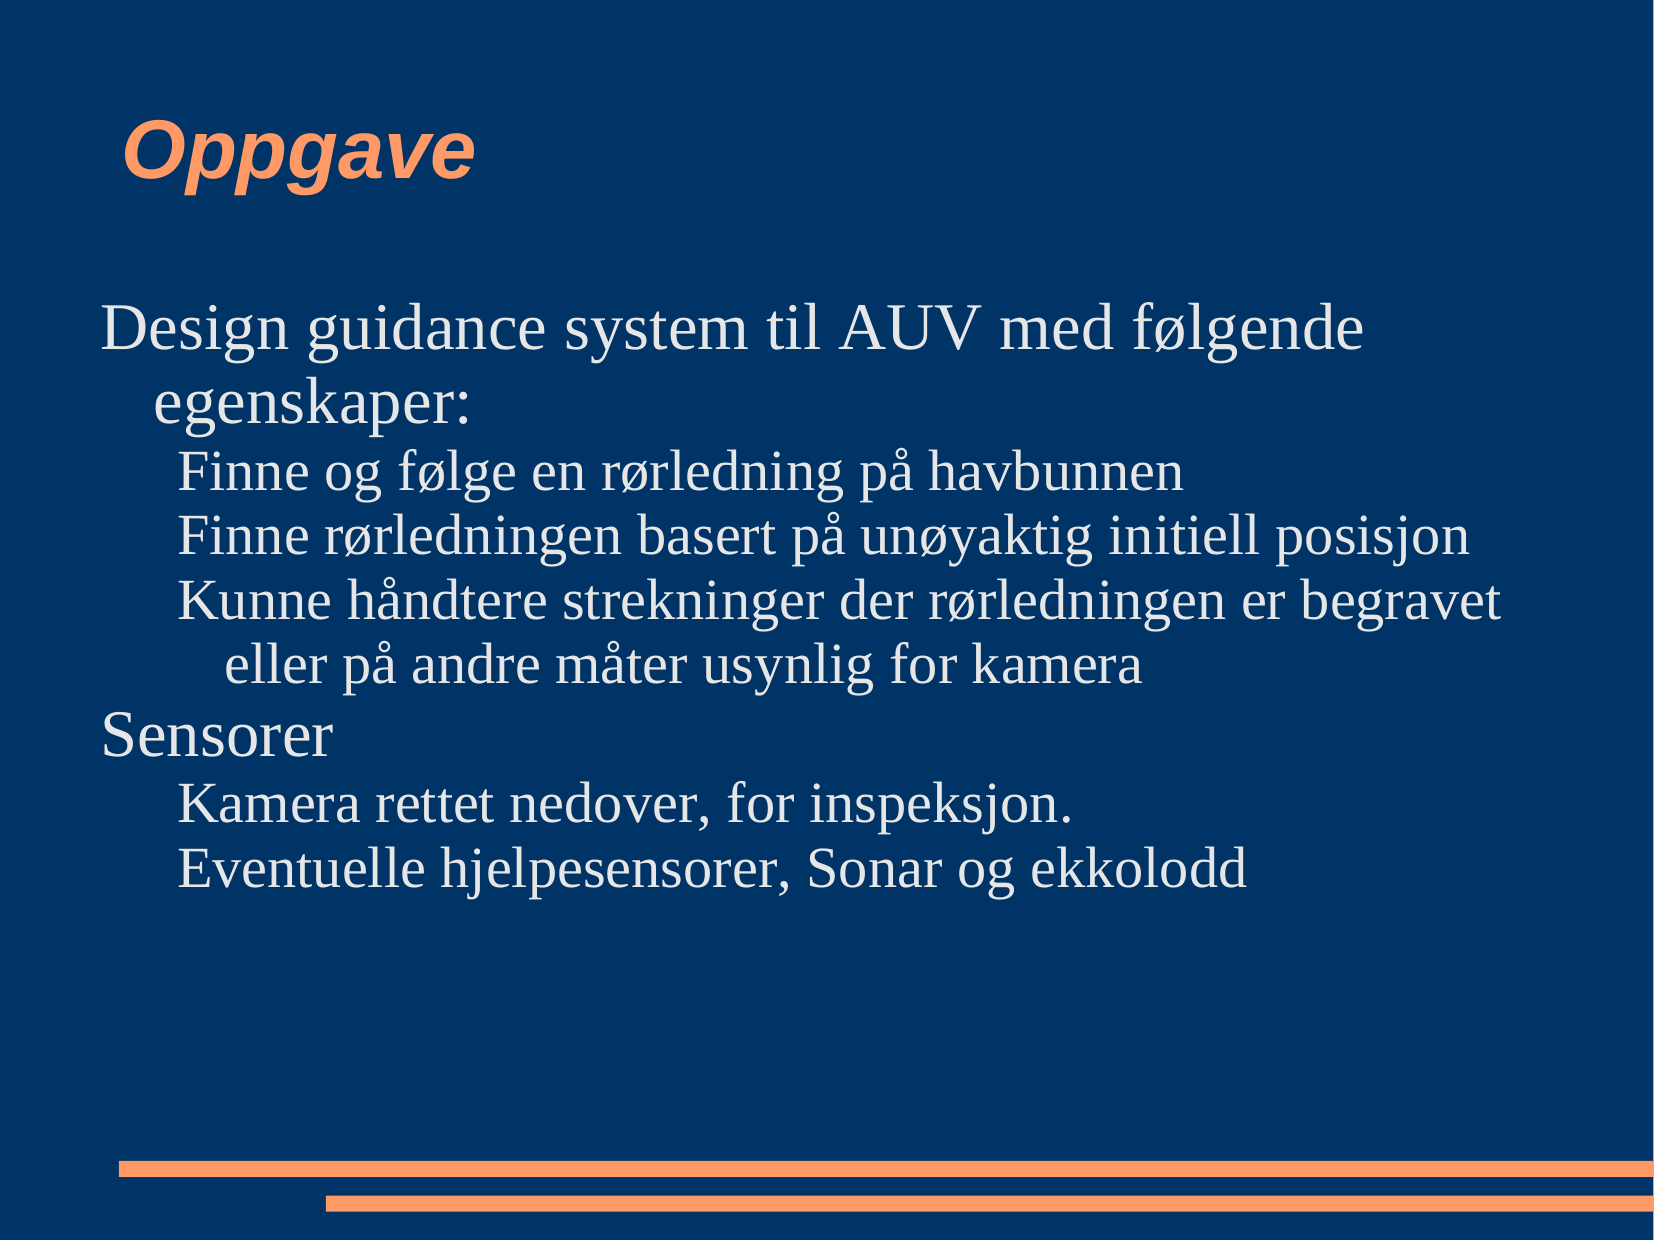

# Oppgave
Design guidance system til AUV med følgende egenskaper:
Finne og følge en rørledning på havbunnen
Finne rørledningen basert på unøyaktig initiell posisjon
Kunne håndtere strekninger der rørledningen er begravet eller på andre måter usynlig for kamera
Sensorer
Kamera rettet nedover, for inspeksjon.
Eventuelle hjelpesensorer, Sonar og ekkolodd